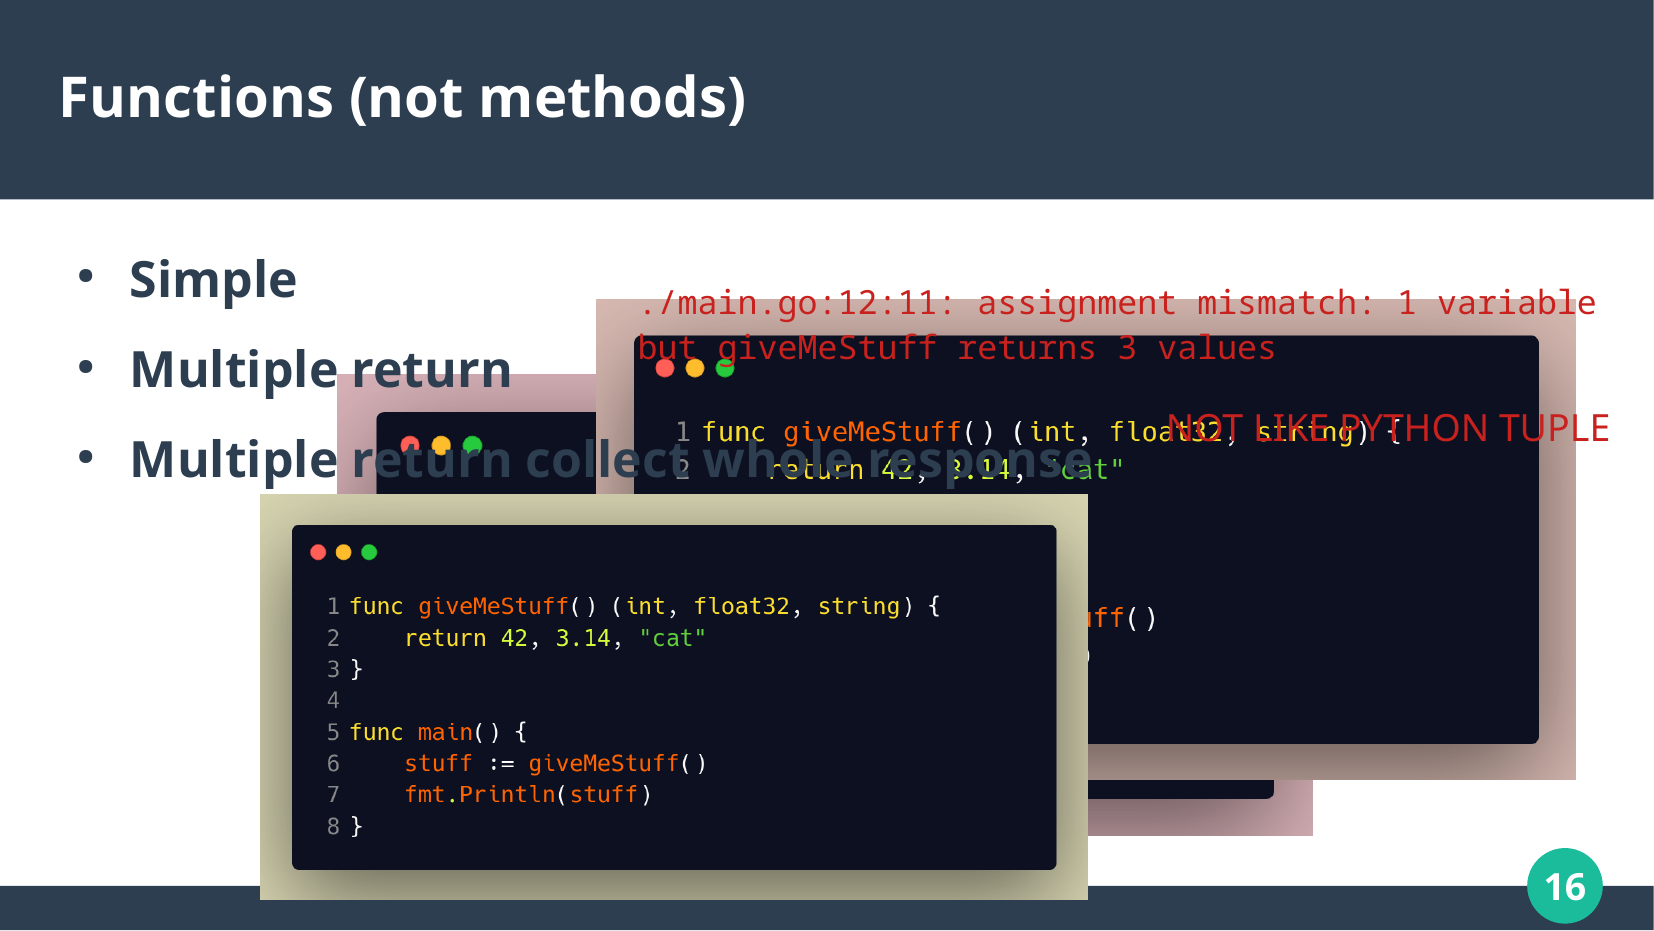

# Functions (not methods)
Simple
Multiple return
Multiple return collect whole response
./main.go:12:11: assignment mismatch: 1 variable but giveMeStuff returns 3 values
NOT LIKE PYTHON TUPLE